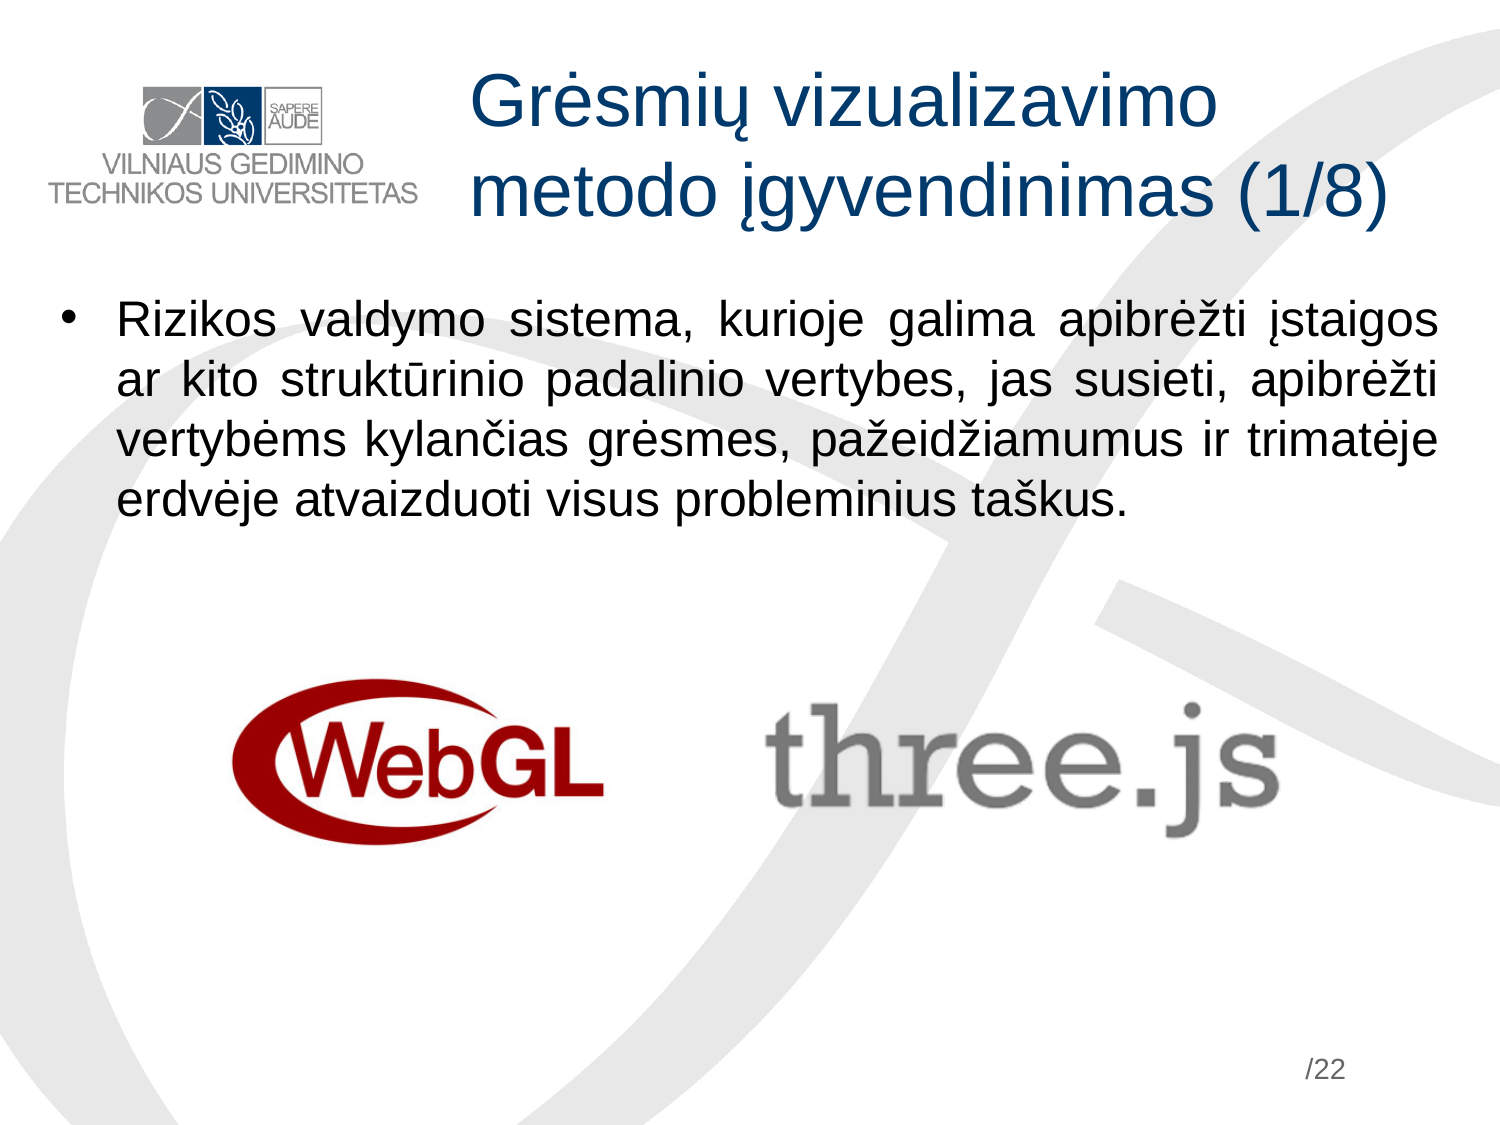

Grėsmių vizualizavimo metodo įgyvendinimas (1/8)
Rizikos valdymo sistema, kurioje galima apibrėžti įstaigos ar kito struktūrinio padalinio vertybes, jas susieti, apibrėžti vertybėms kylančias grėsmes, pažeidžiamumus ir trimatėje erdvėje atvaizduoti visus probleminius taškus.
/22